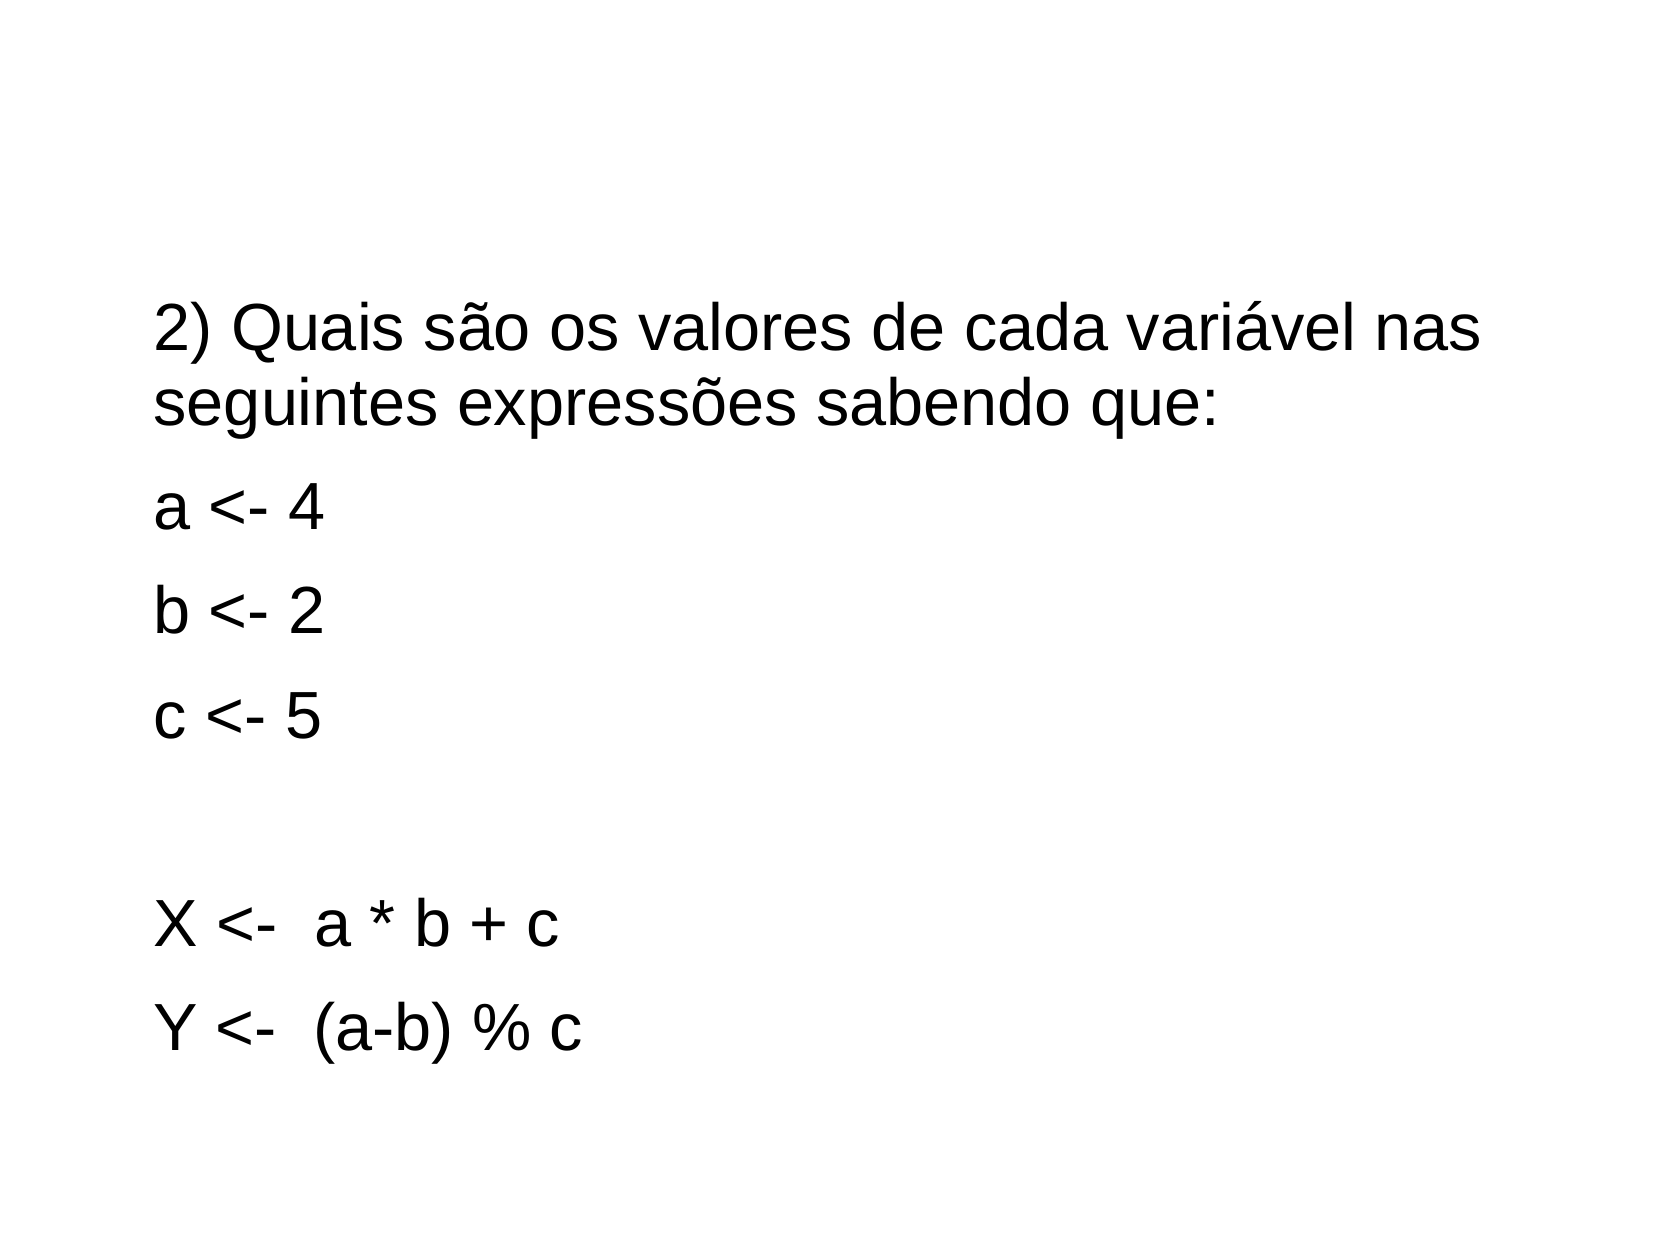

#
2) Quais são os valores de cada variável nas seguintes expressões sabendo que:
a <- 4
b <- 2
c <- 5
X <- a * b + c
Y <- (a-b) % c